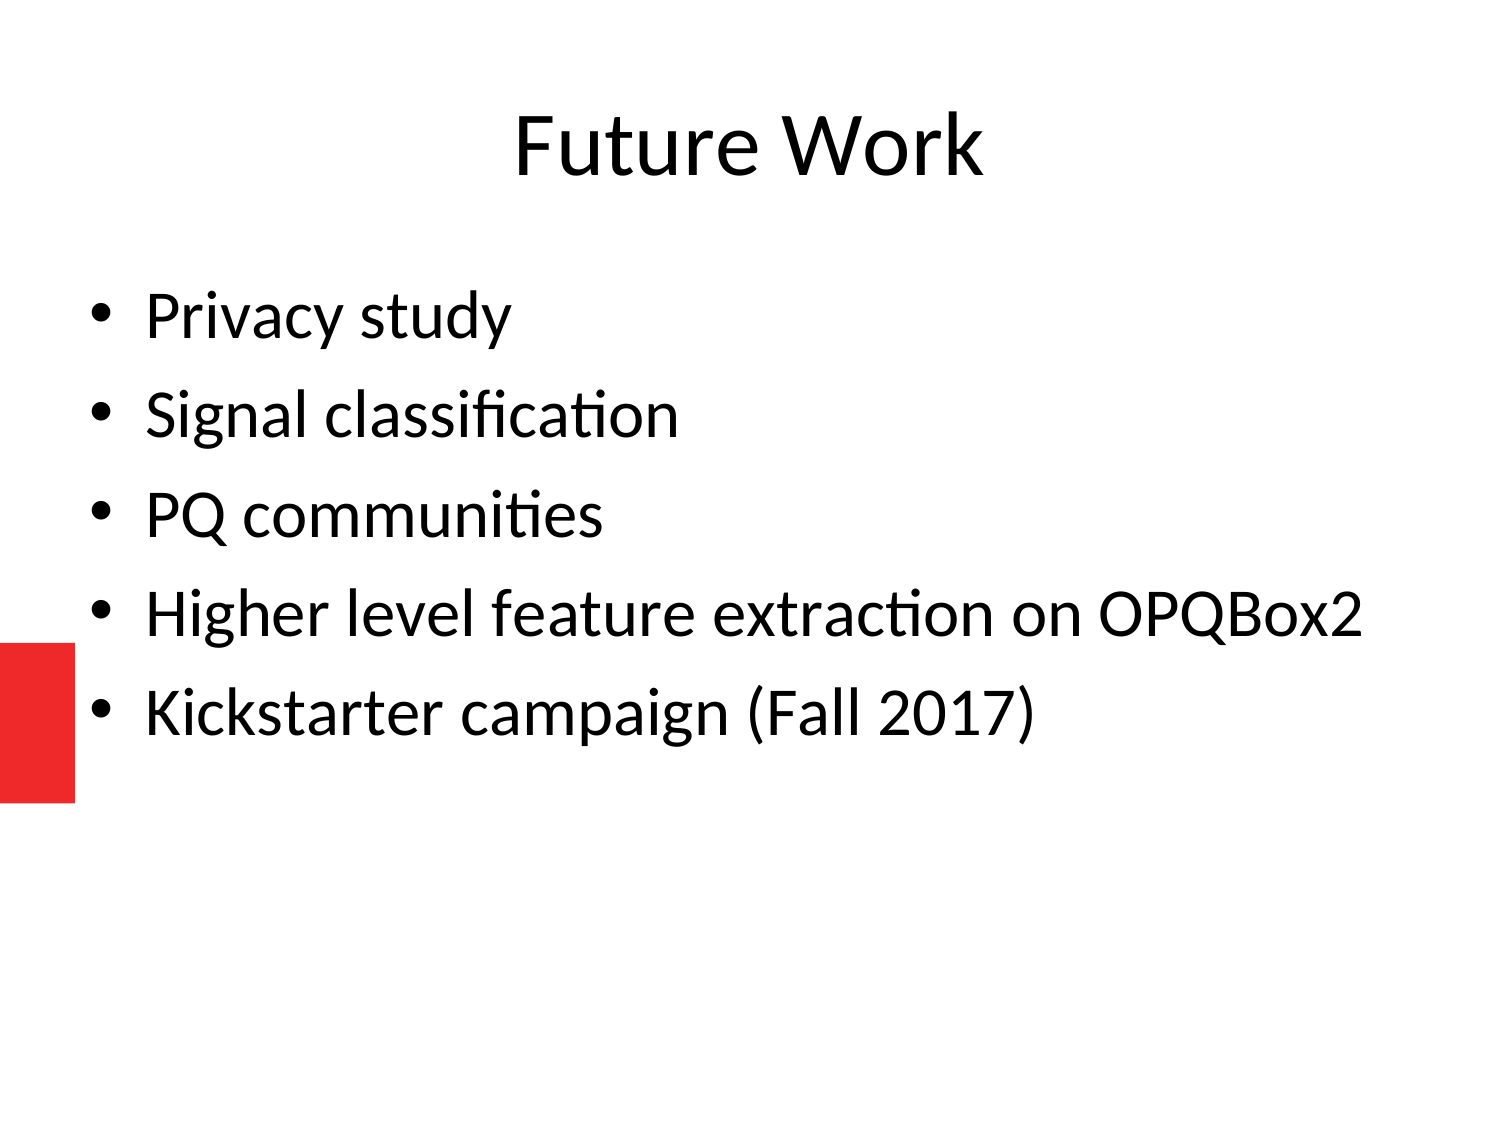

Future Work
Privacy study
Signal classification
PQ communities
Higher level feature extraction on OPQBox2
Kickstarter campaign (Fall 2017)